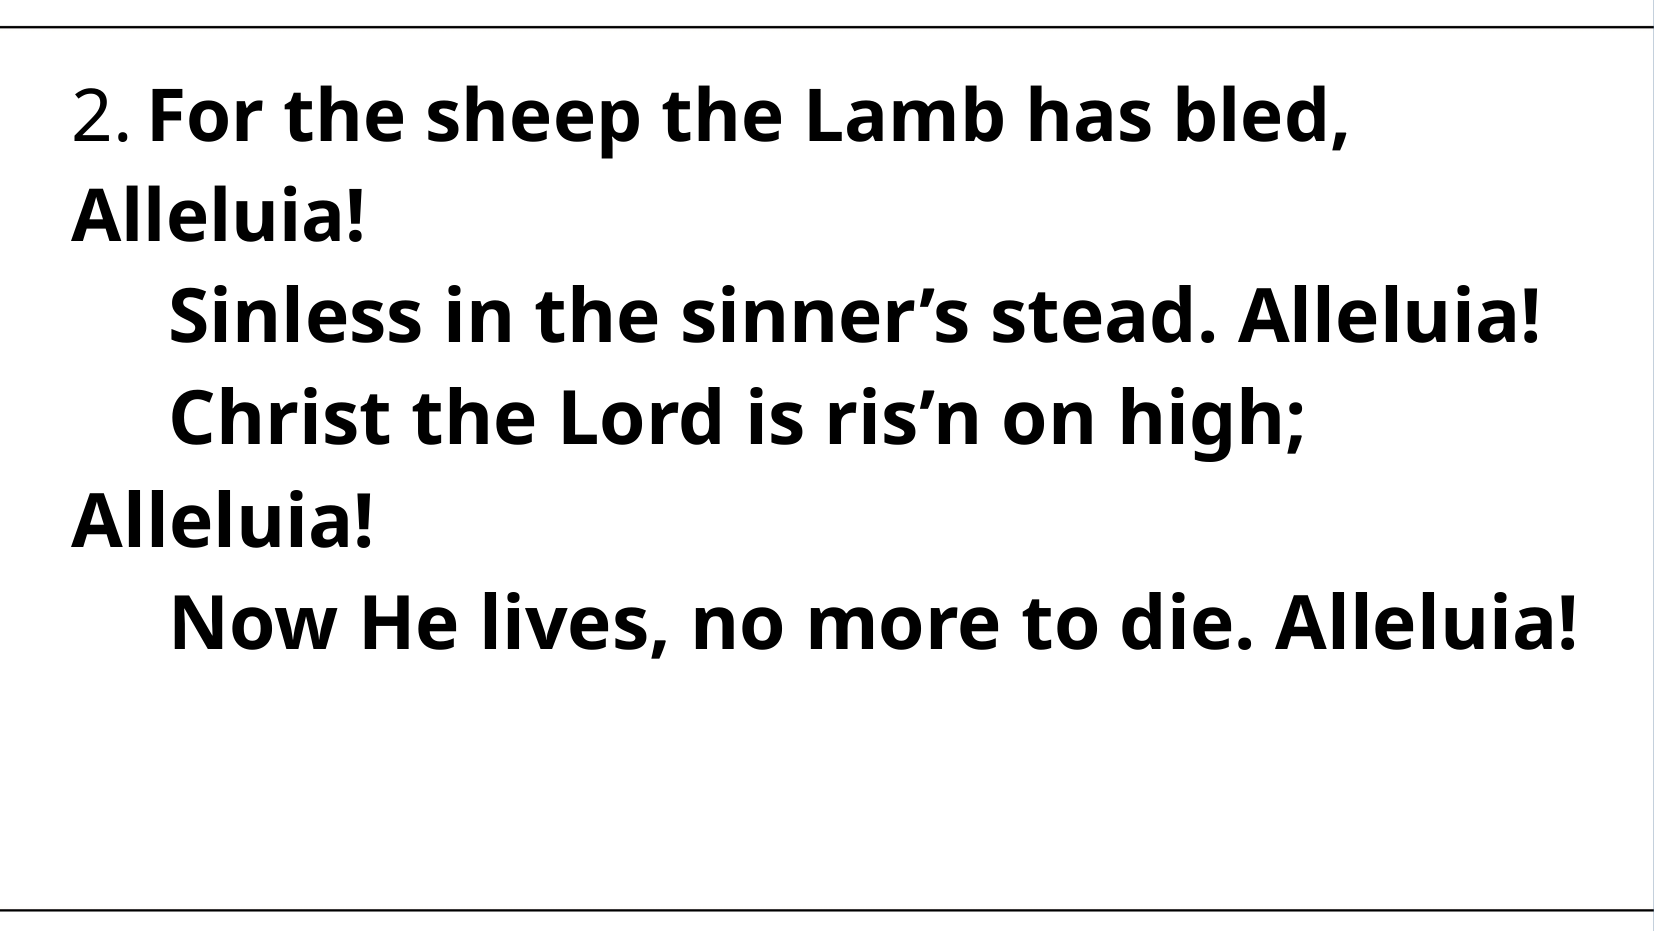

2.	For the sheep the Lamb has bled, Alleluia!
 Sinless in the sinner’s stead. Alleluia!
 Christ the Lord is ris’n on high; Alleluia!
 Now He lives, no more to die. Alleluia!